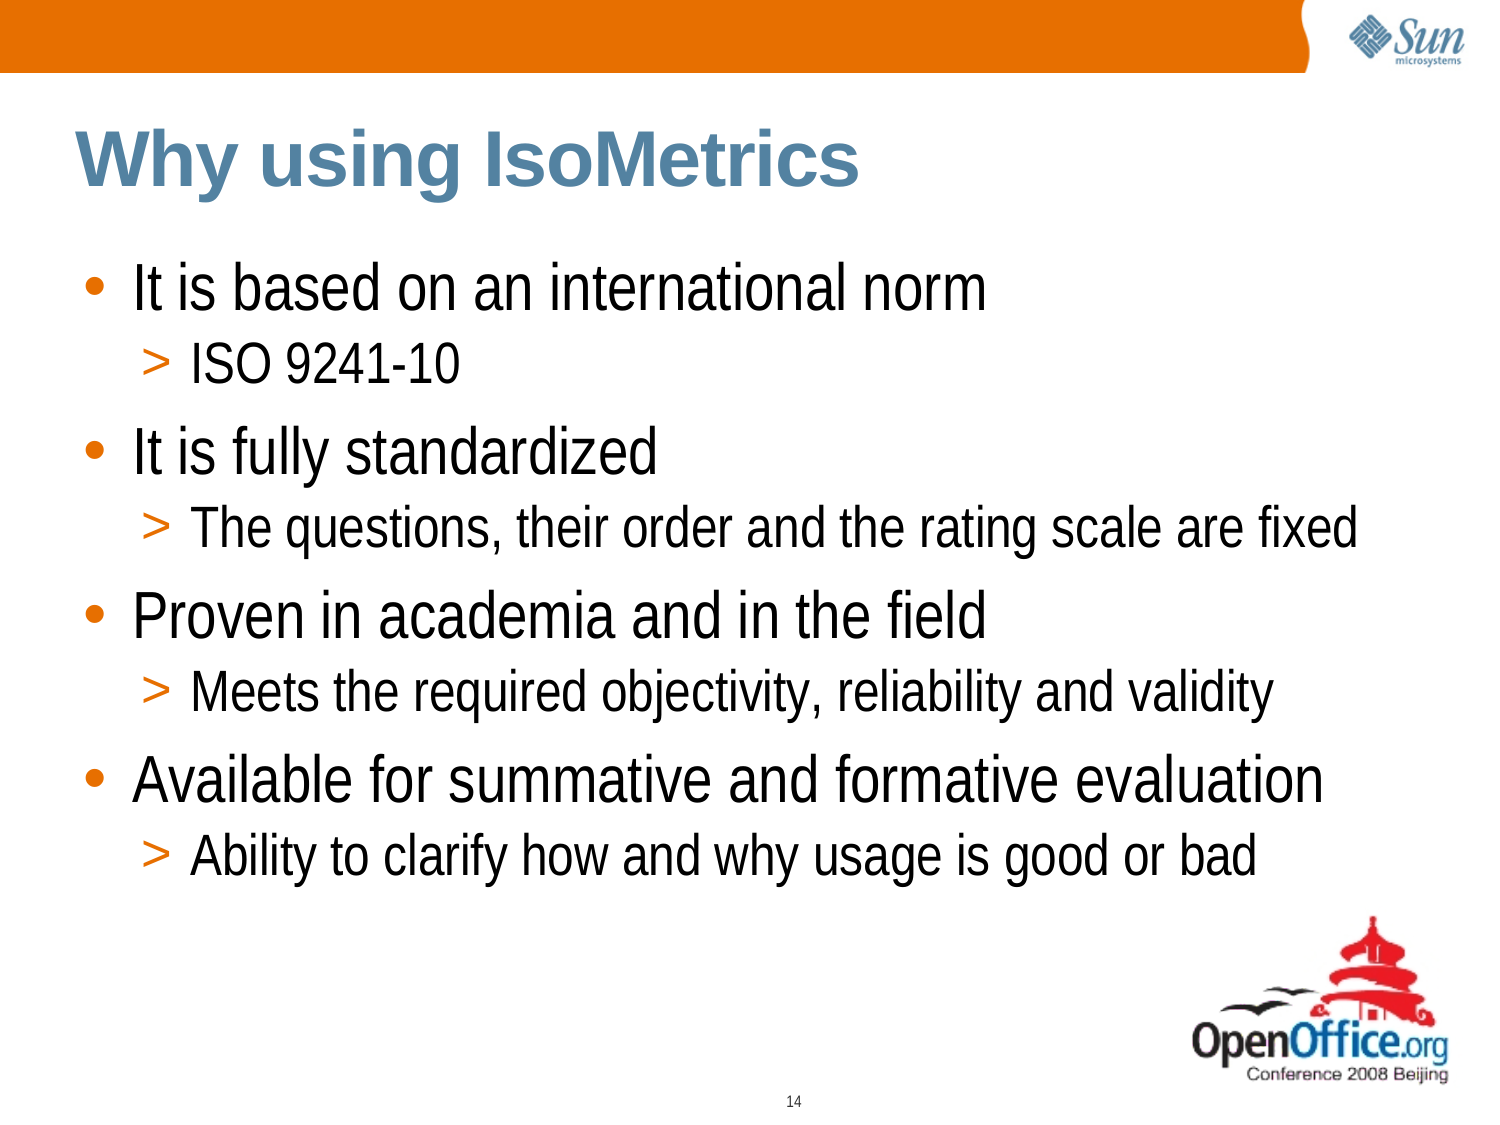

# Why using IsoMetrics
It is based on an international norm
ISO 9241-10
It is fully standardized
The questions, their order and the rating scale are fixed
Proven in academia and in the field
Meets the required objectivity, reliability and validity
Available for summative and formative evaluation
Ability to clarify how and why usage is good or bad